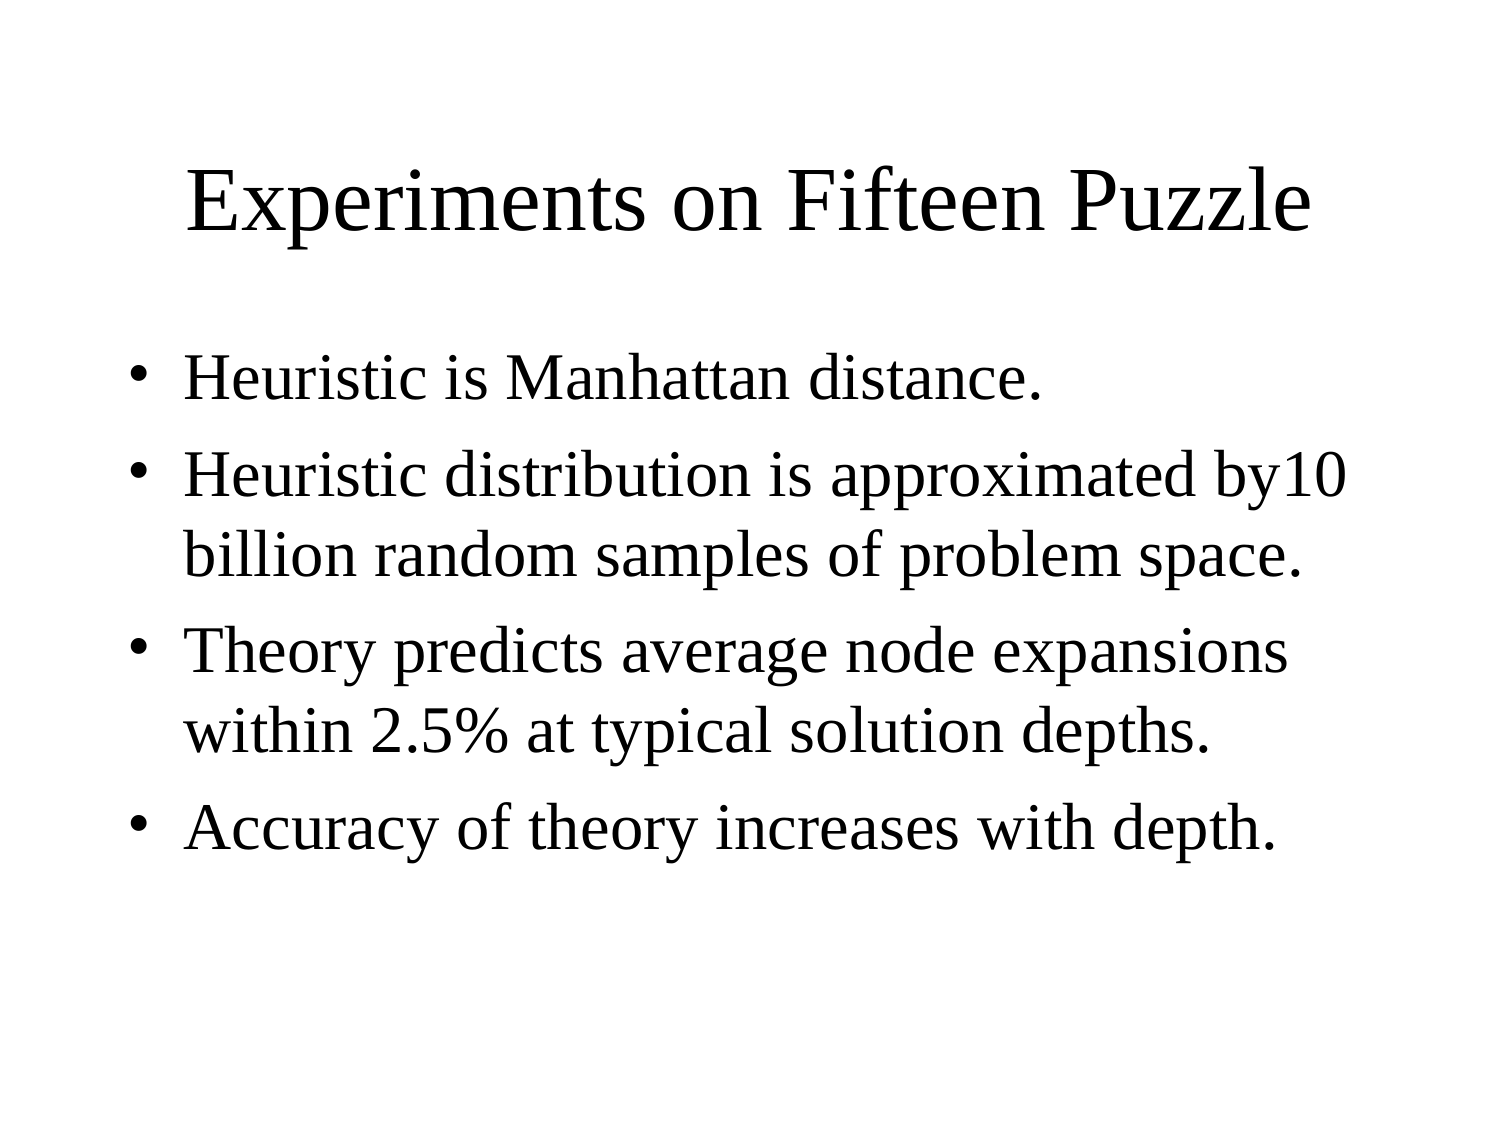

# Experiments on Fifteen Puzzle
Heuristic is Manhattan distance.
Heuristic distribution is approximated by10 billion random samples of problem space.
Theory predicts average node expansions within 2.5% at typical solution depths.
Accuracy of theory increases with depth.